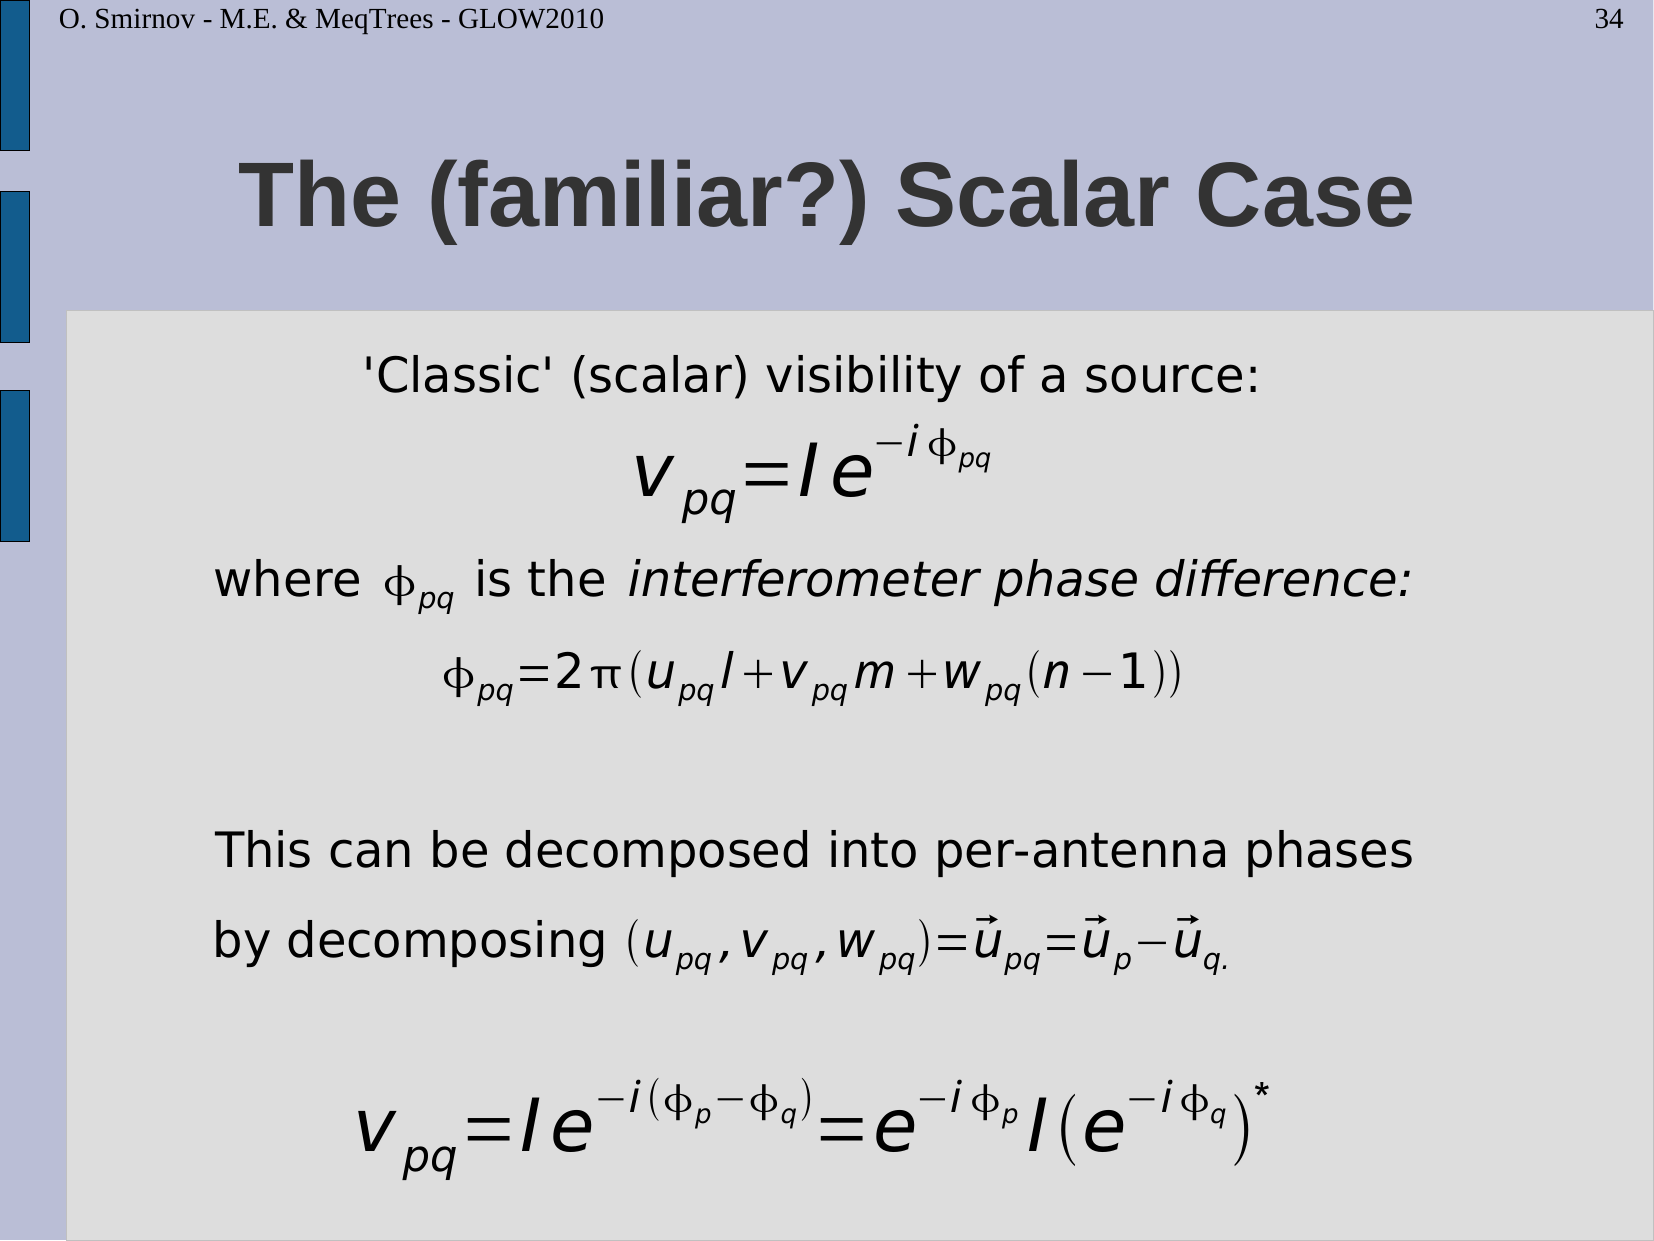

O. Smirnov - M.E. & MeqTrees - GLOW2010
34
# The (familiar?) Scalar Case